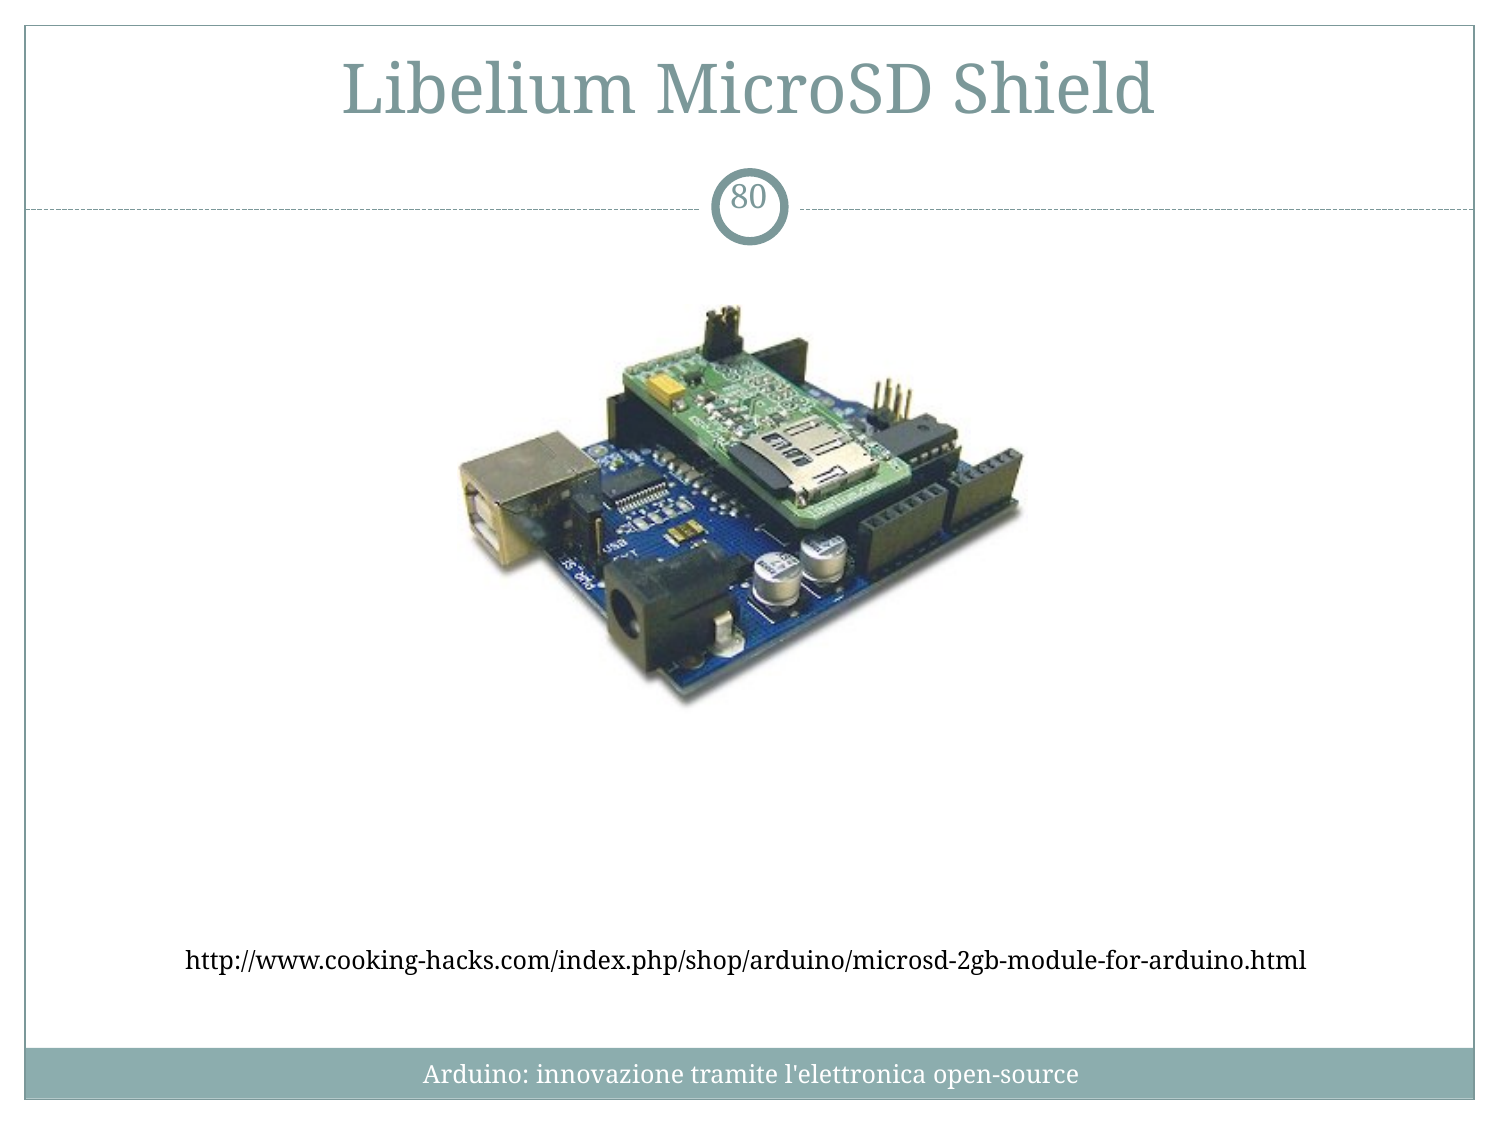

# Libelium MicroSD Shield
http://www.cooking-hacks.com/index.php/shop/arduino/microsd-2gb-module-for-arduino.html
Arduino: innovazione tramite l'elettronica open-source